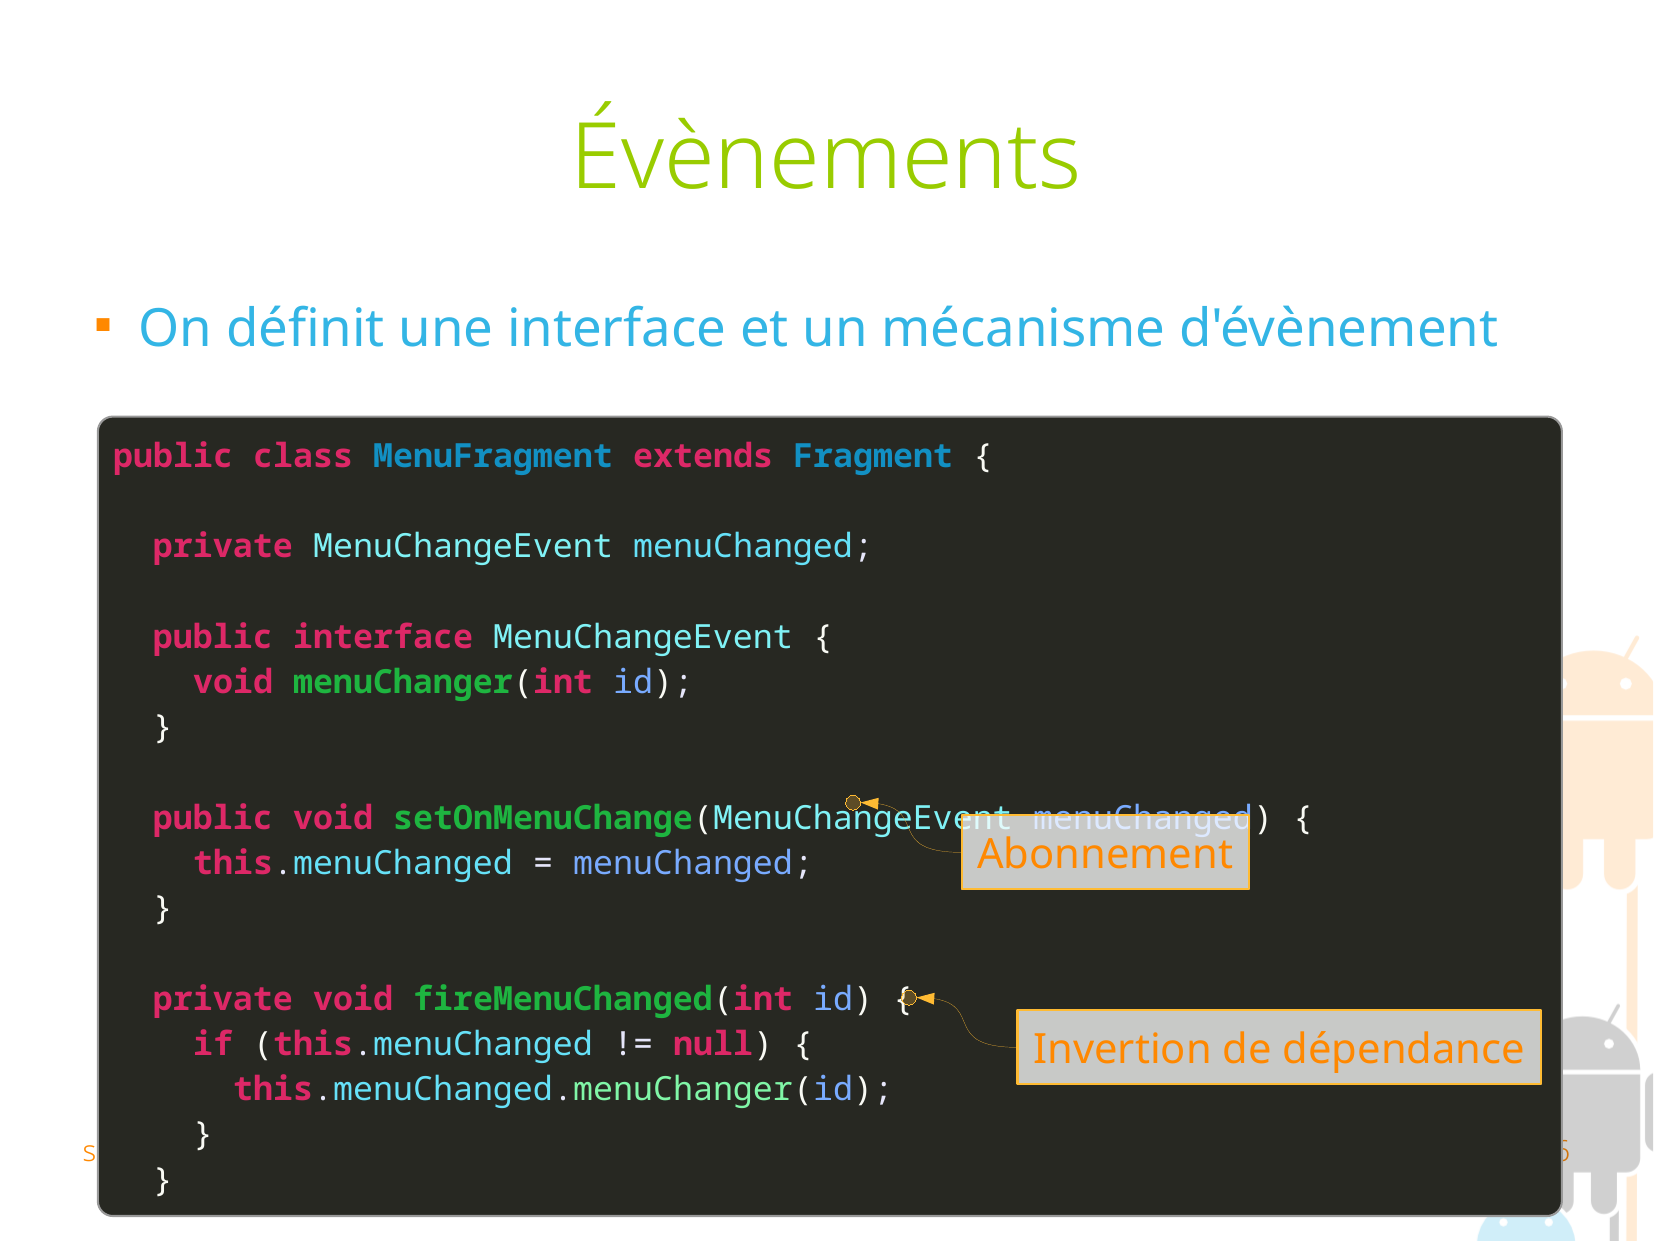

# Évènements
On définit une interface et un mécanisme d'évènement
public class MenuFragment extends Fragment {
 private MenuChangeEvent menuChanged;
 public interface MenuChangeEvent {
 void menuChanger(int id);
 }
 public void setOnMenuChange(MenuChangeEvent menuChanged) {
 this.menuChanged = menuChanged;
 }
 private void fireMenuChanged(int id) {
 if (this.menuChanged != null) {
 this.menuChanged.menuChanger(id);
 }
 }
Abonnement
Invertion de dépendance
session sept 2016
Yann Caron (c) 2014
66